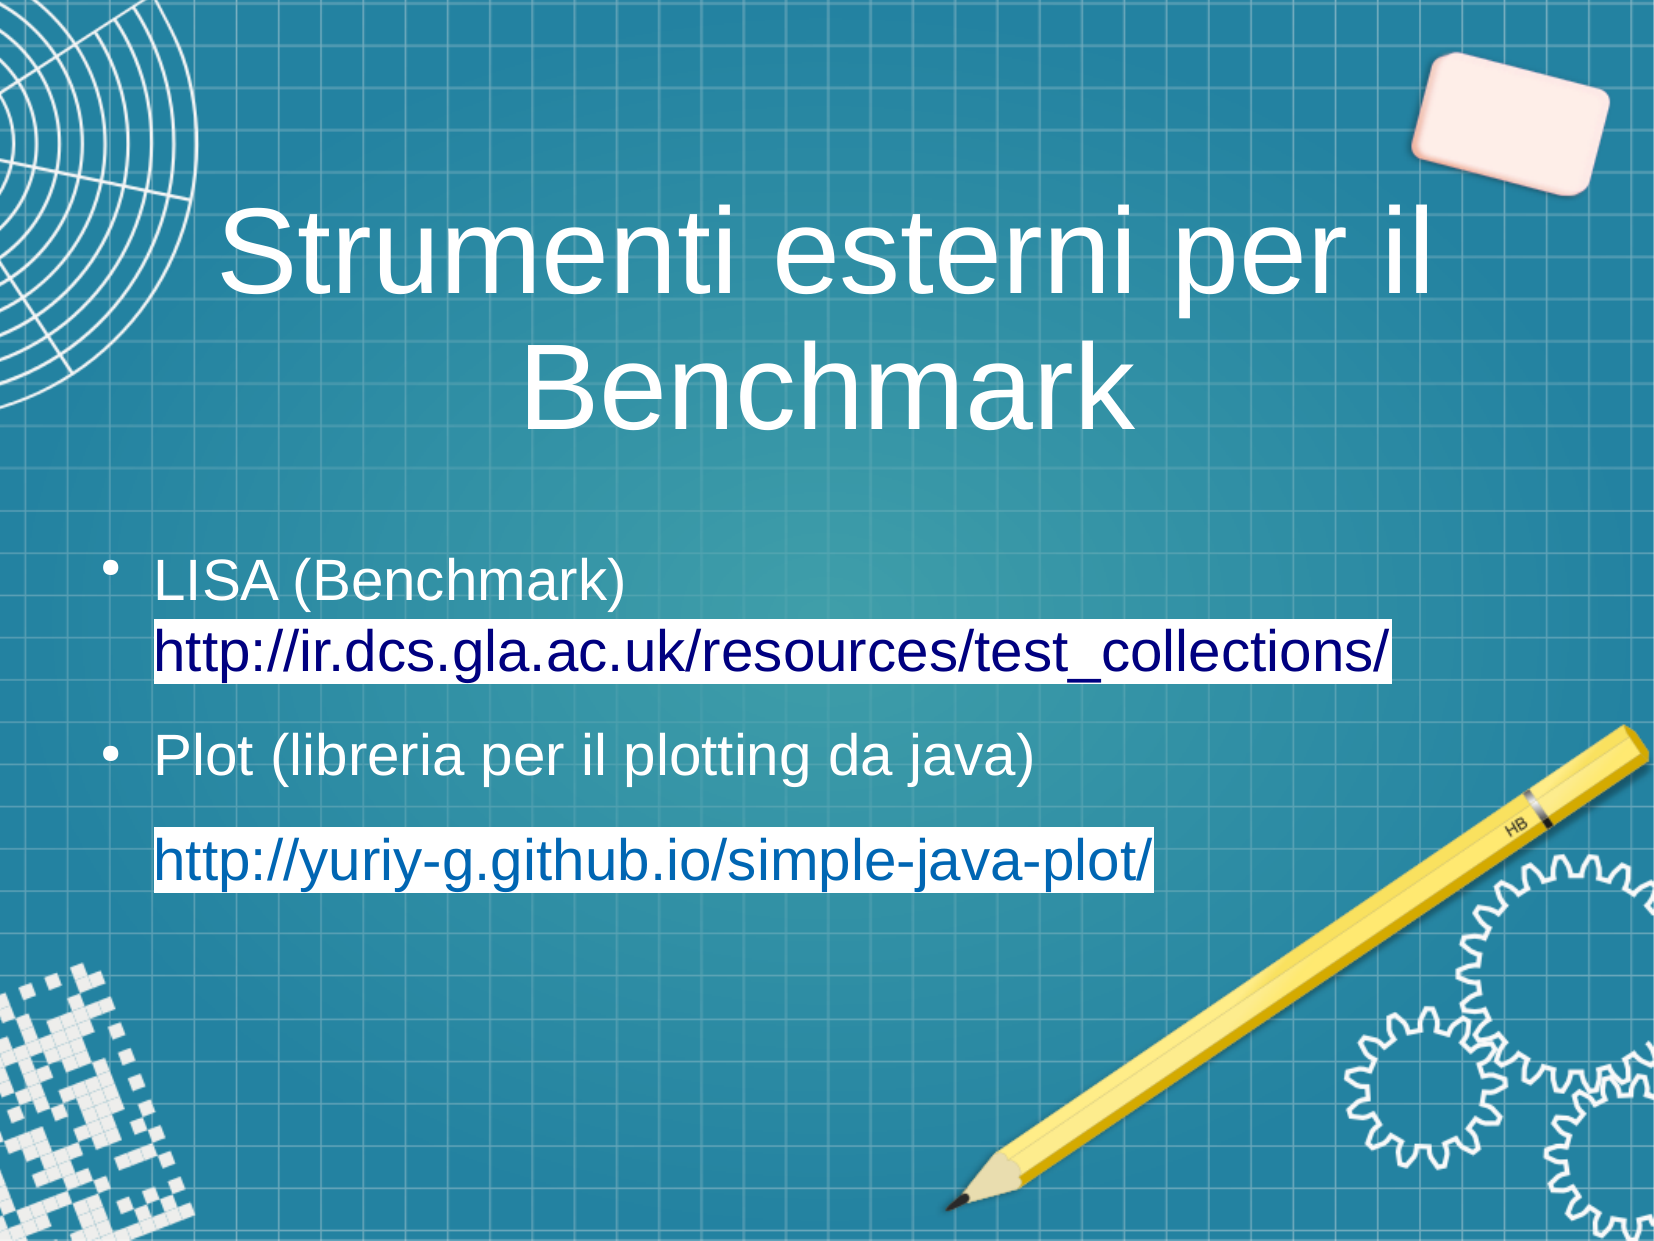

# Strumenti esterni per il Benchmark
LISA (Benchmark) http://ir.dcs.gla.ac.uk/resources/test_collections/
Plot (libreria per il plotting da java)
http://yuriy-g.github.io/simple-java-plot/